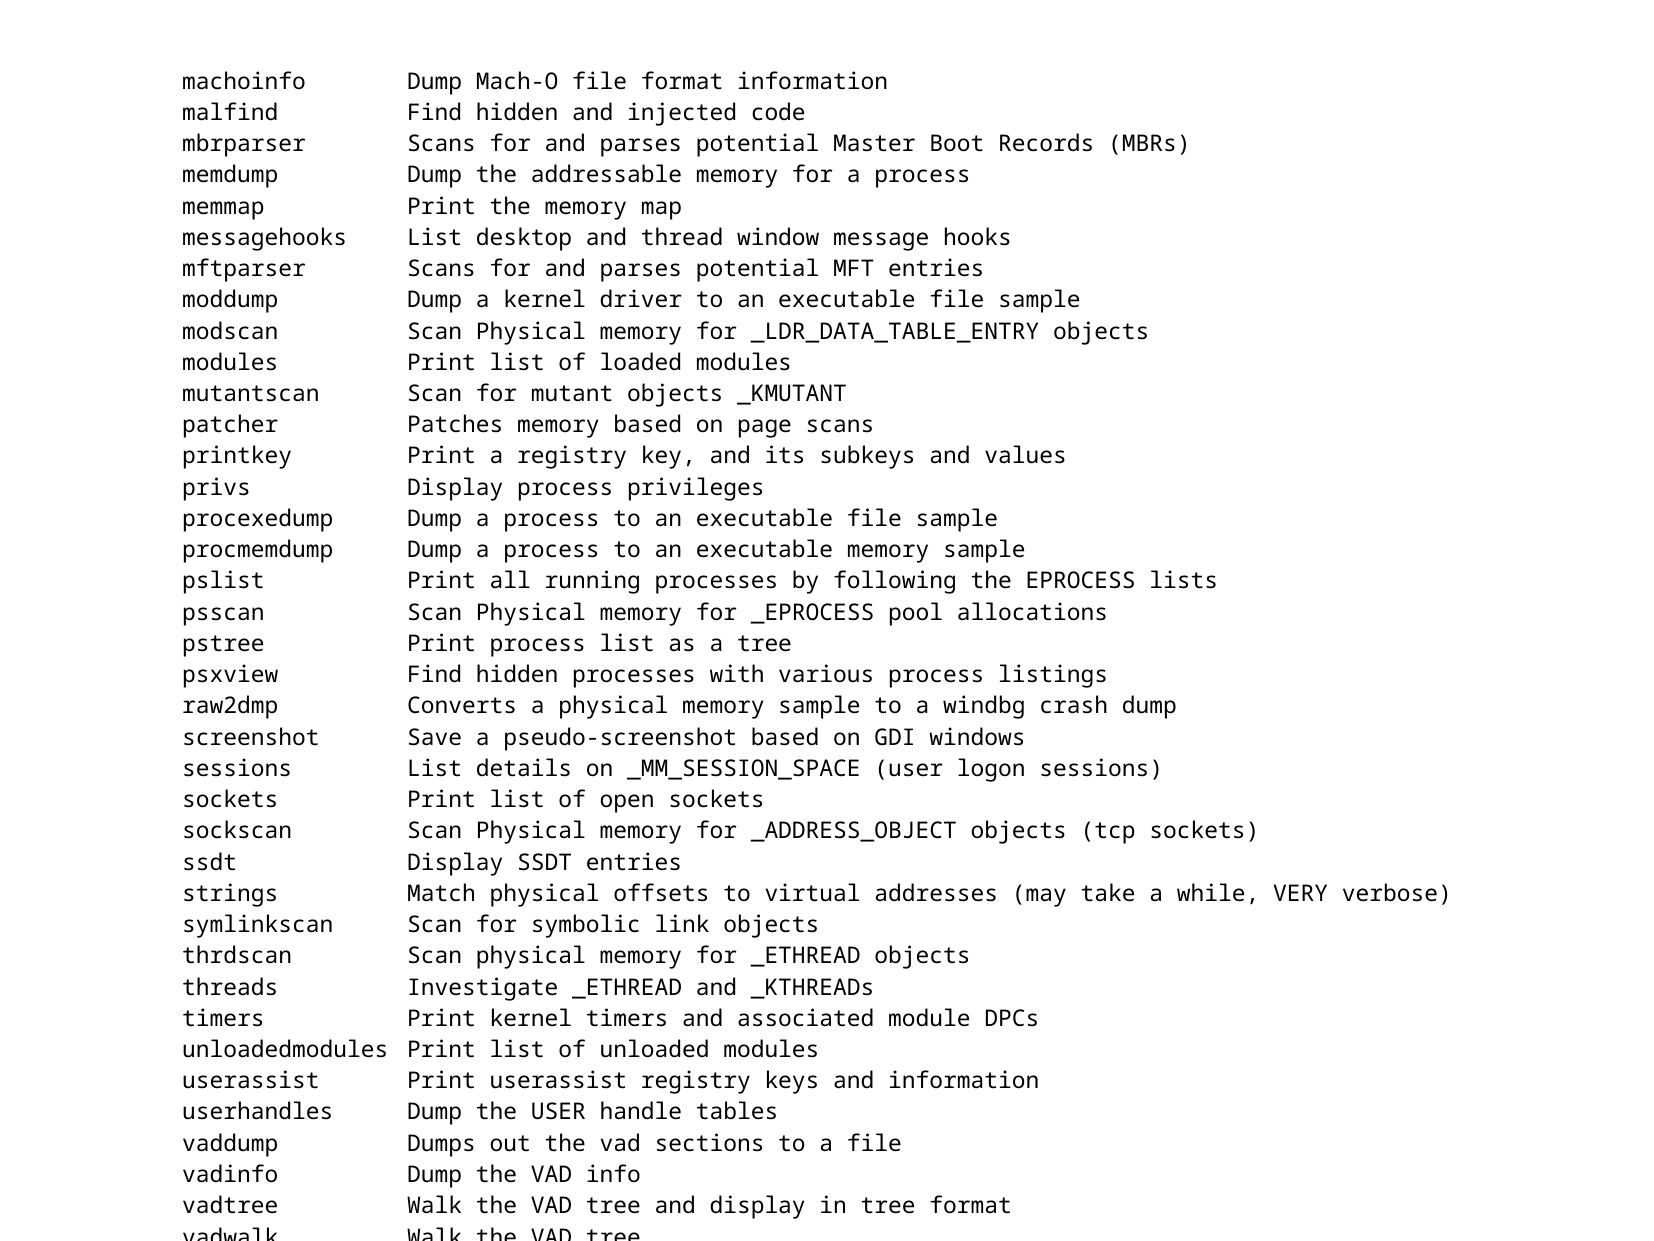

machoinfo 	Dump Mach-O file format information
		malfind 	Find hidden and injected code
		mbrparser 	Scans for and parses potential Master Boot Records (MBRs)
		memdump 	Dump the addressable memory for a process
		memmap 	Print the memory map
		messagehooks 	List desktop and thread window message hooks
		mftparser 	Scans for and parses potential MFT entries
		moddump 	Dump a kernel driver to an executable file sample
		modscan 	Scan Physical memory for _LDR_DATA_TABLE_ENTRY objects
		modules 	Print list of loaded modules
		mutantscan 	Scan for mutant objects _KMUTANT
		patcher 	Patches memory based on page scans
		printkey 	Print a registry key, and its subkeys and values
		privs 	Display process privileges
		procexedump 	Dump a process to an executable file sample
		procmemdump 	Dump a process to an executable memory sample
		pslist 	Print all running processes by following the EPROCESS lists
		psscan 	Scan Physical memory for _EPROCESS pool allocations
		pstree 	Print process list as a tree
		psxview 	Find hidden processes with various process listings
		raw2dmp 	Converts a physical memory sample to a windbg crash dump
		screenshot 	Save a pseudo-screenshot based on GDI windows
		sessions 	List details on _MM_SESSION_SPACE (user logon sessions)
		sockets 	Print list of open sockets
		sockscan 	Scan Physical memory for _ADDRESS_OBJECT objects (tcp sockets)
		ssdt 	Display SSDT entries
		strings 	Match physical offsets to virtual addresses (may take a while, VERY verbose)
		symlinkscan 	Scan for symbolic link objects
		thrdscan 	Scan physical memory for _ETHREAD objects
		threads 	Investigate _ETHREAD and _KTHREADs
		timers 	Print kernel timers and associated module DPCs
		unloadedmodules	Print list of unloaded modules
		userassist 	Print userassist registry keys and information
		userhandles 	Dump the USER handle tables
		vaddump 	Dumps out the vad sections to a file
		vadinfo 	Dump the VAD info
		vadtree 	Walk the VAD tree and display in tree format
		vadwalk 	Walk the VAD tree
		vboxinfo 	Dump virtualbox information
		vmwareinfo 	Dump VMware VMSS/VMSN information
		volshell 	Shell in the memory image
		windows 	Print Desktop Windows (verbose details)
		wintree 	Print Z-Order Desktop Windows Tree
		wndscan 	Pool scanner for tagWINDOWSTATION (window stations)
		yarascan 	Scan process or kernel memory with Yara signatures